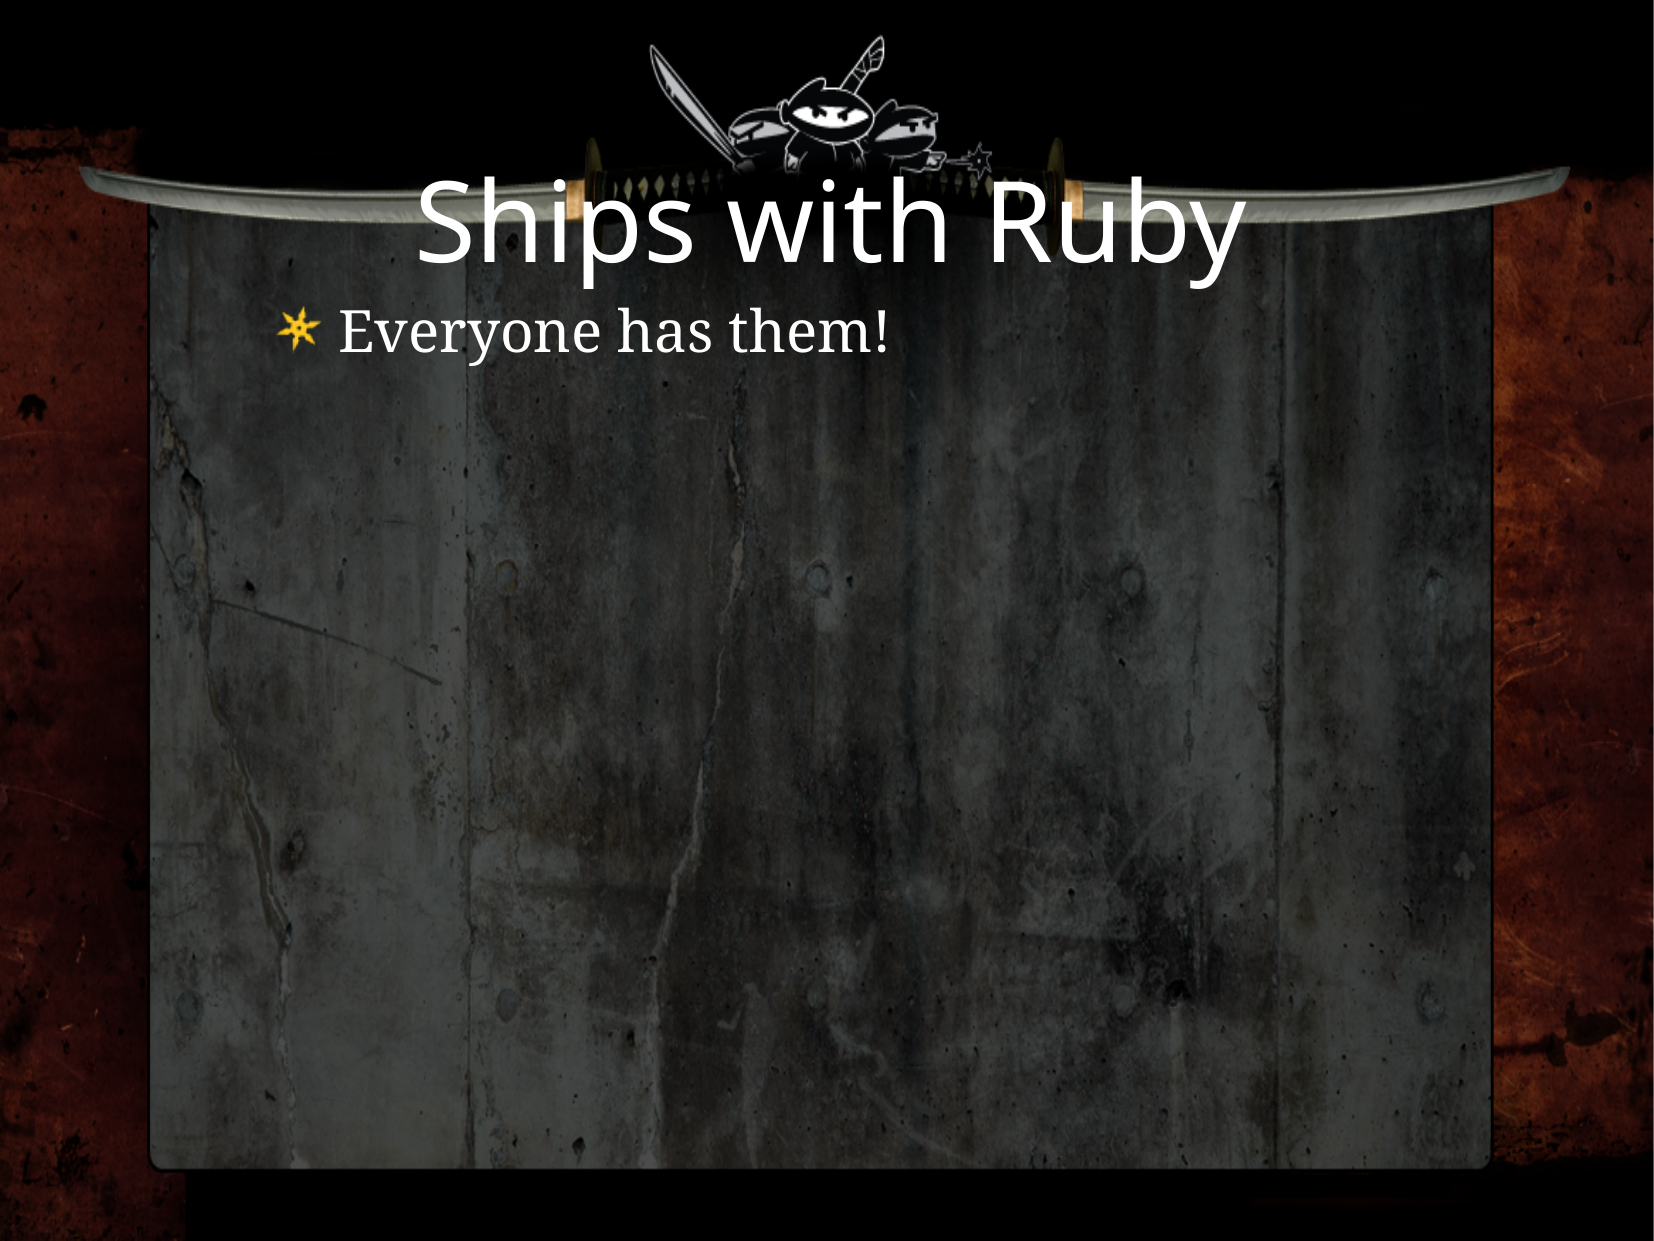

# Ships with Ruby
Everyone has them!